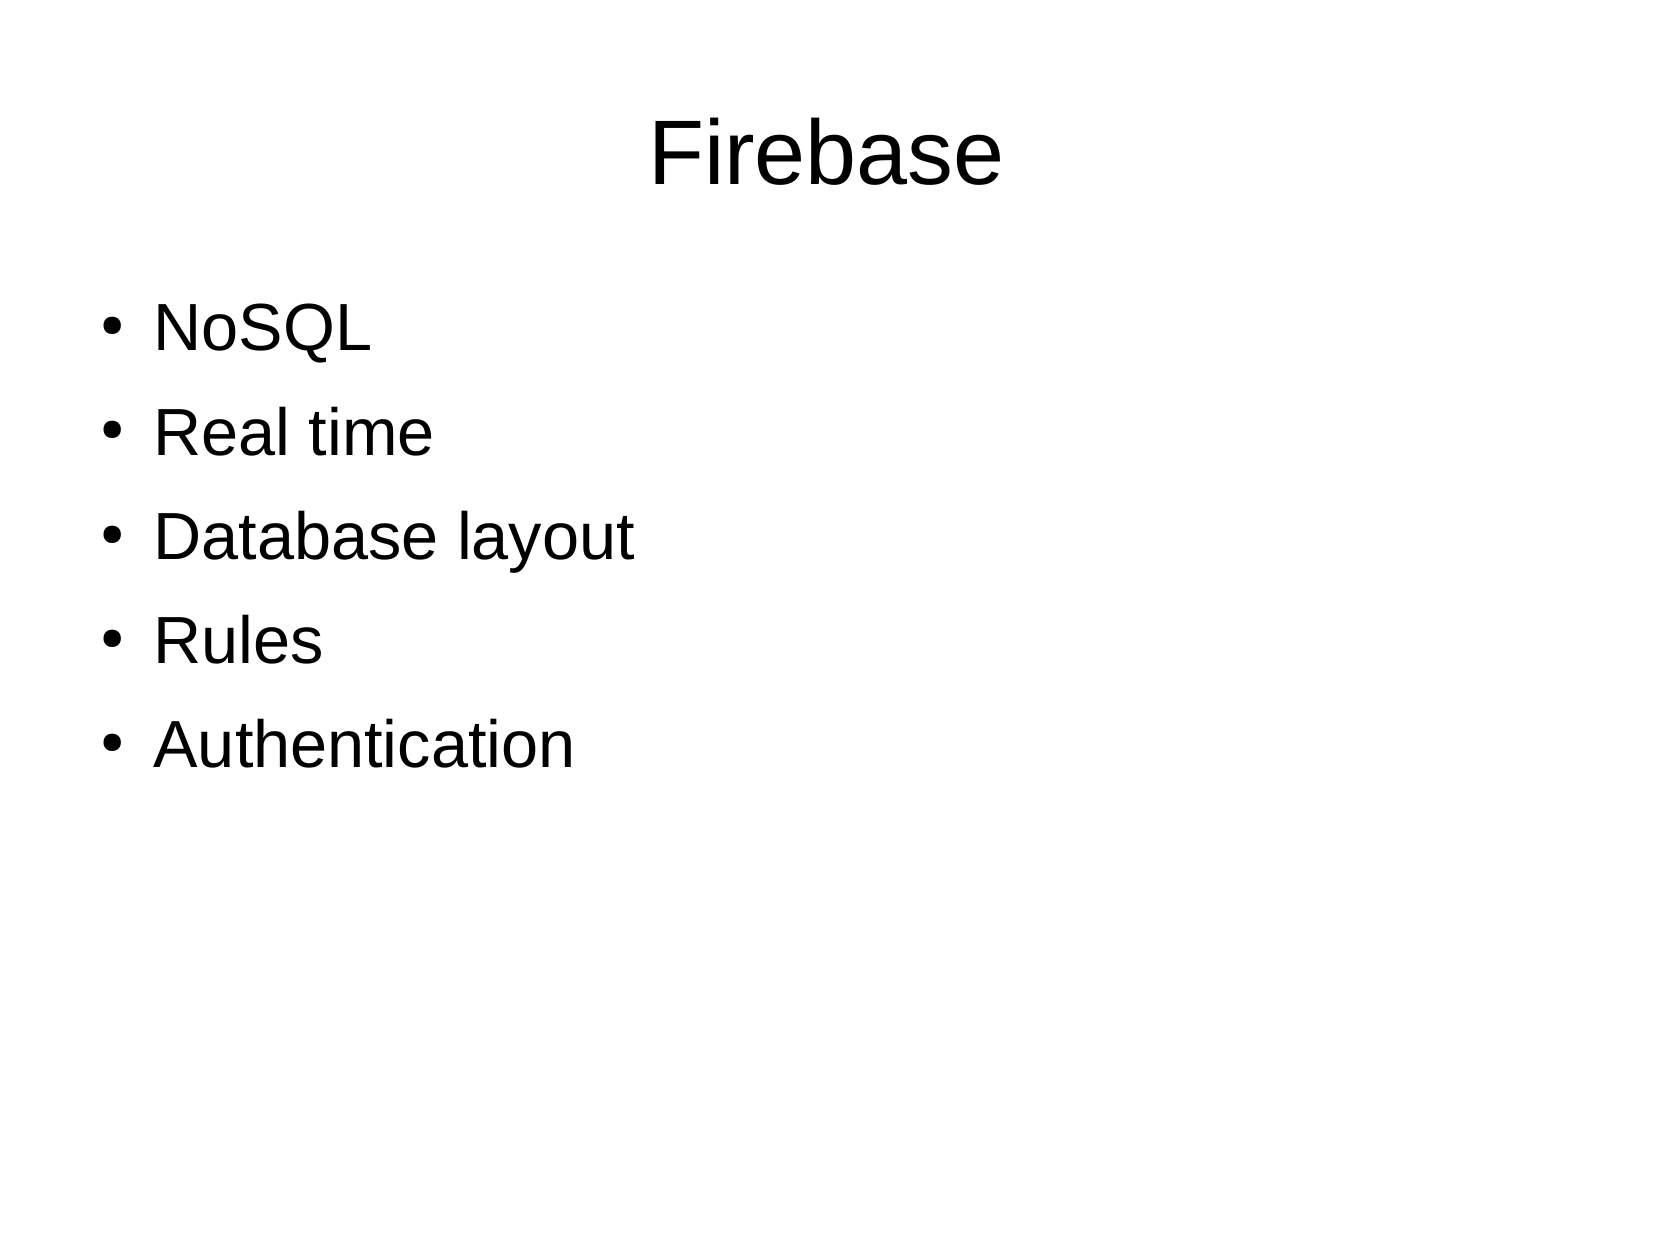

# Firebase
NoSQL
Real time
Database layout
Rules
Authentication